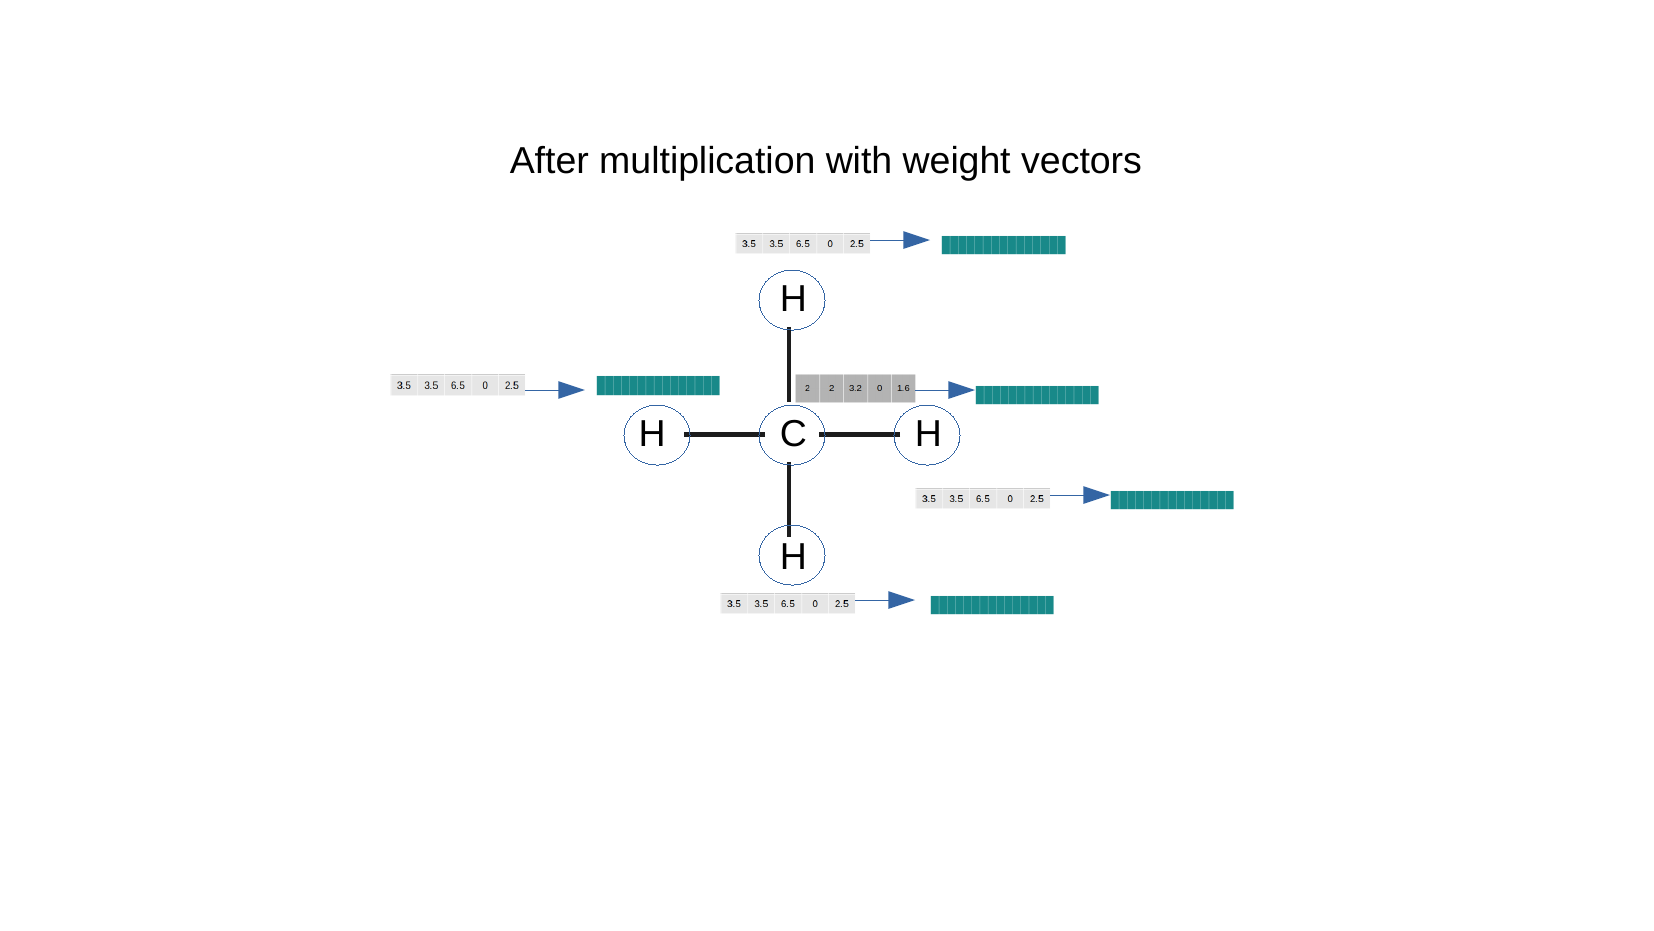

After multiplication with weight vectors
H
H
C
H
H